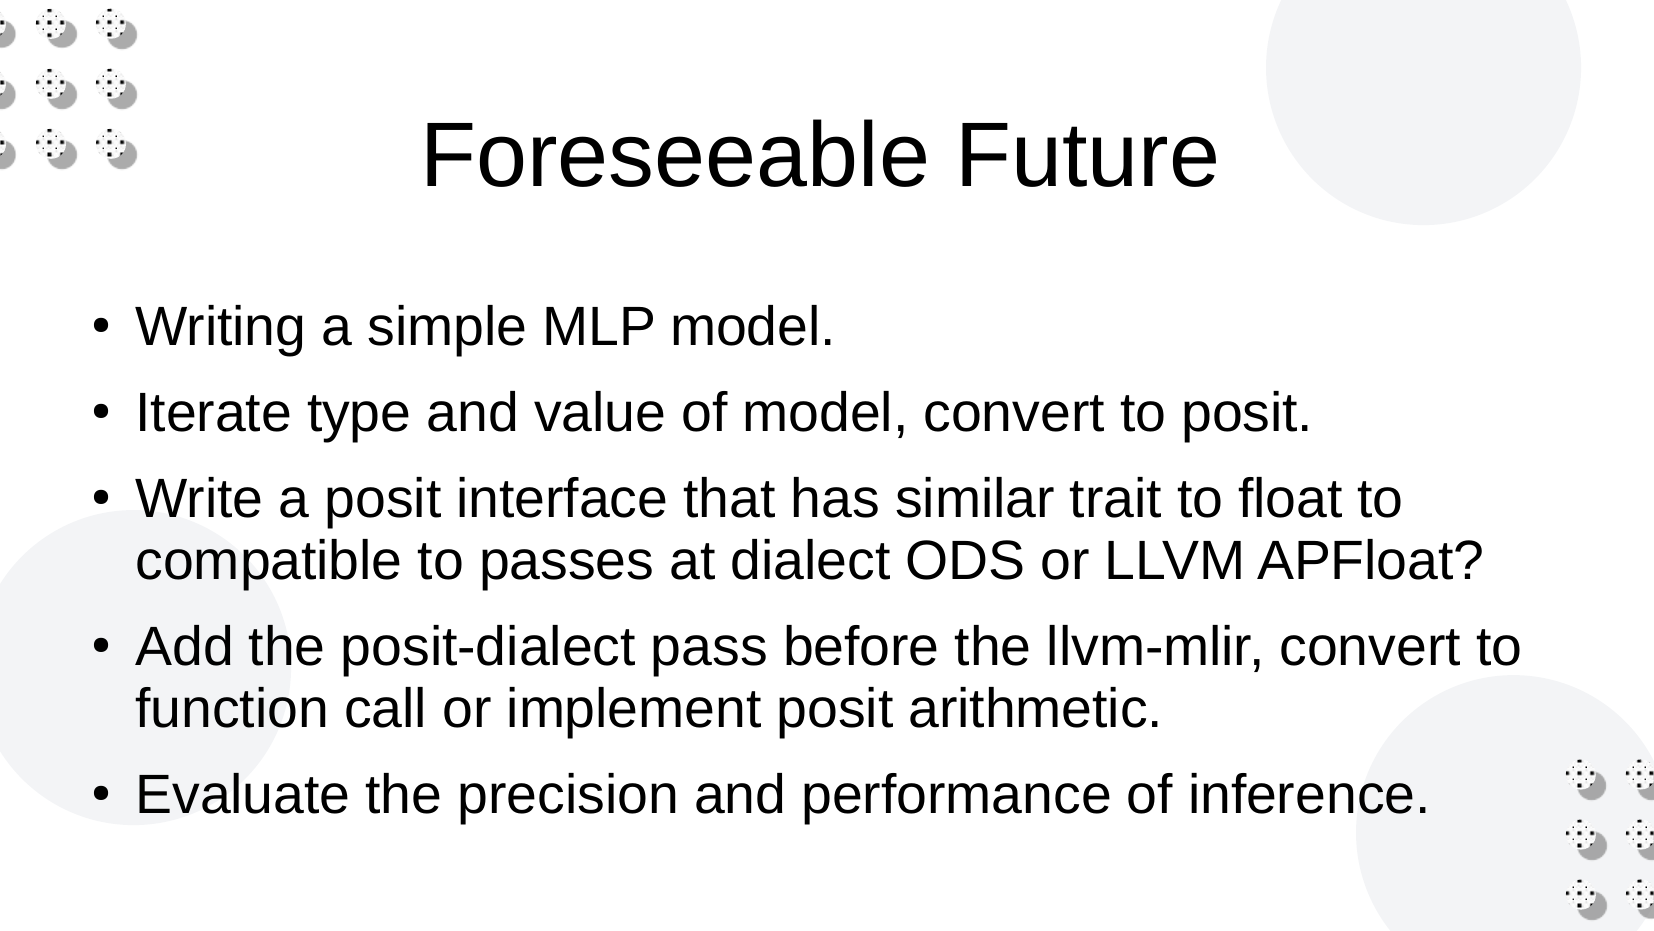

# Foreseeable Future
Writing a simple MLP model.
Iterate type and value of model, convert to posit.
Write a posit interface that has similar trait to float to compatible to passes at dialect ODS or LLVM APFloat?
Add the posit-dialect pass before the llvm-mlir, convert to function call or implement posit arithmetic.
Evaluate the precision and performance of inference.